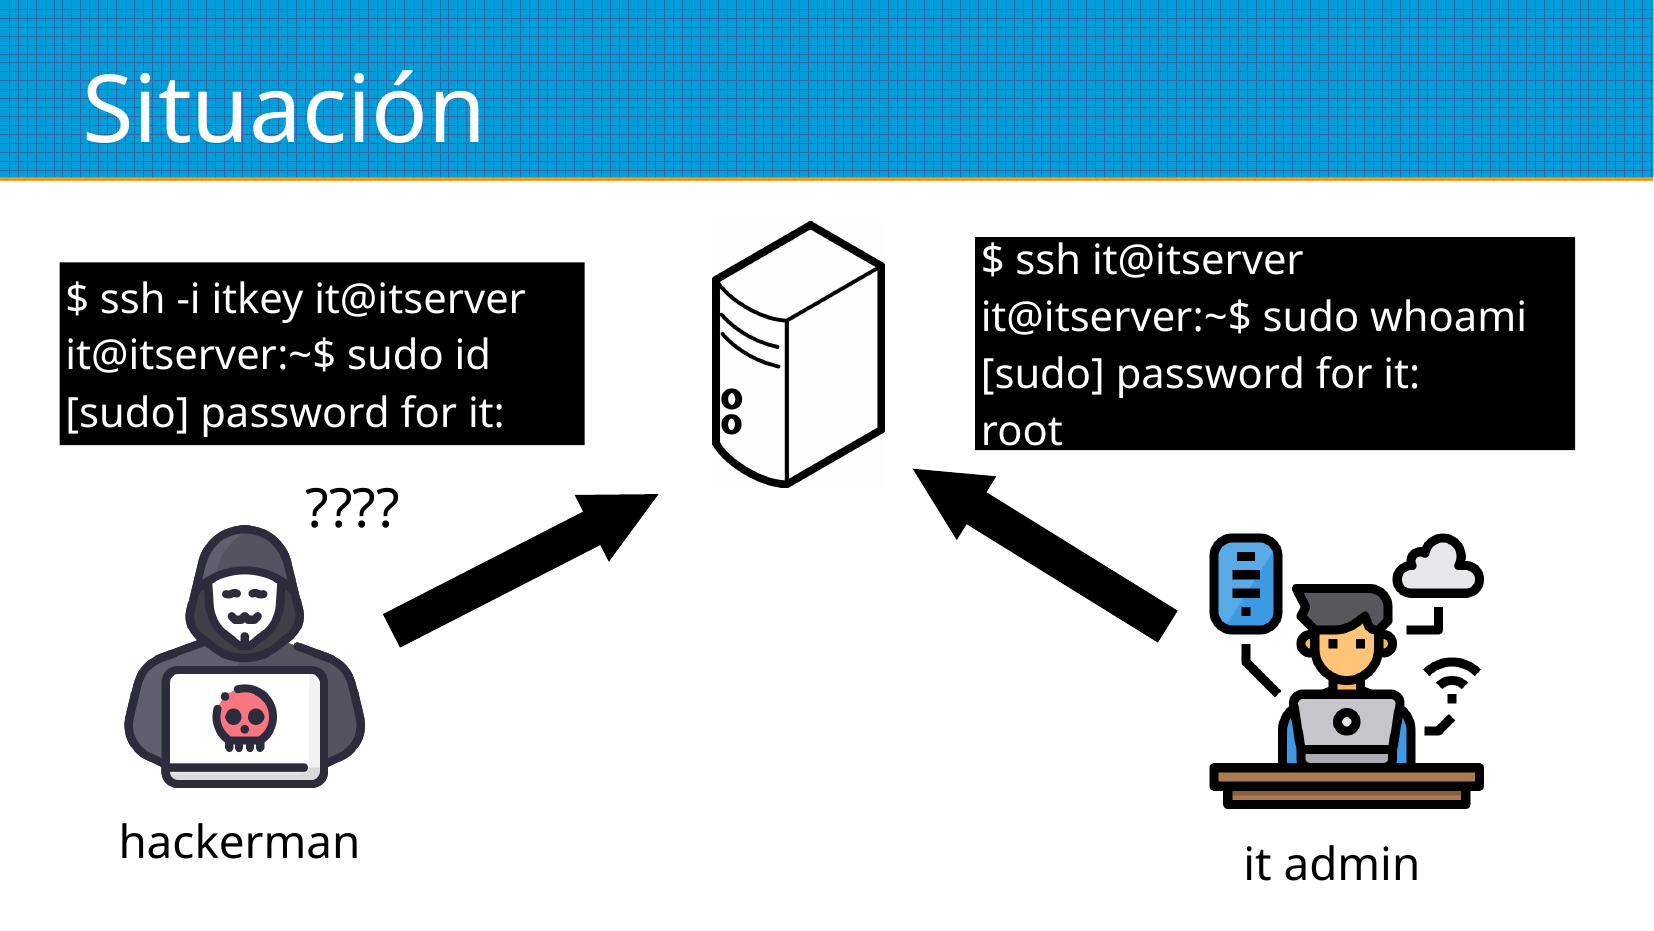

# Situación
$ ssh it@itserver
it@itserver:~$ sudo whoami
[sudo] password for it:
root
$ ssh -i itkey it@itserver
it@itserver:~$ sudo id
[sudo] password for it:
????
hackerman
it admin